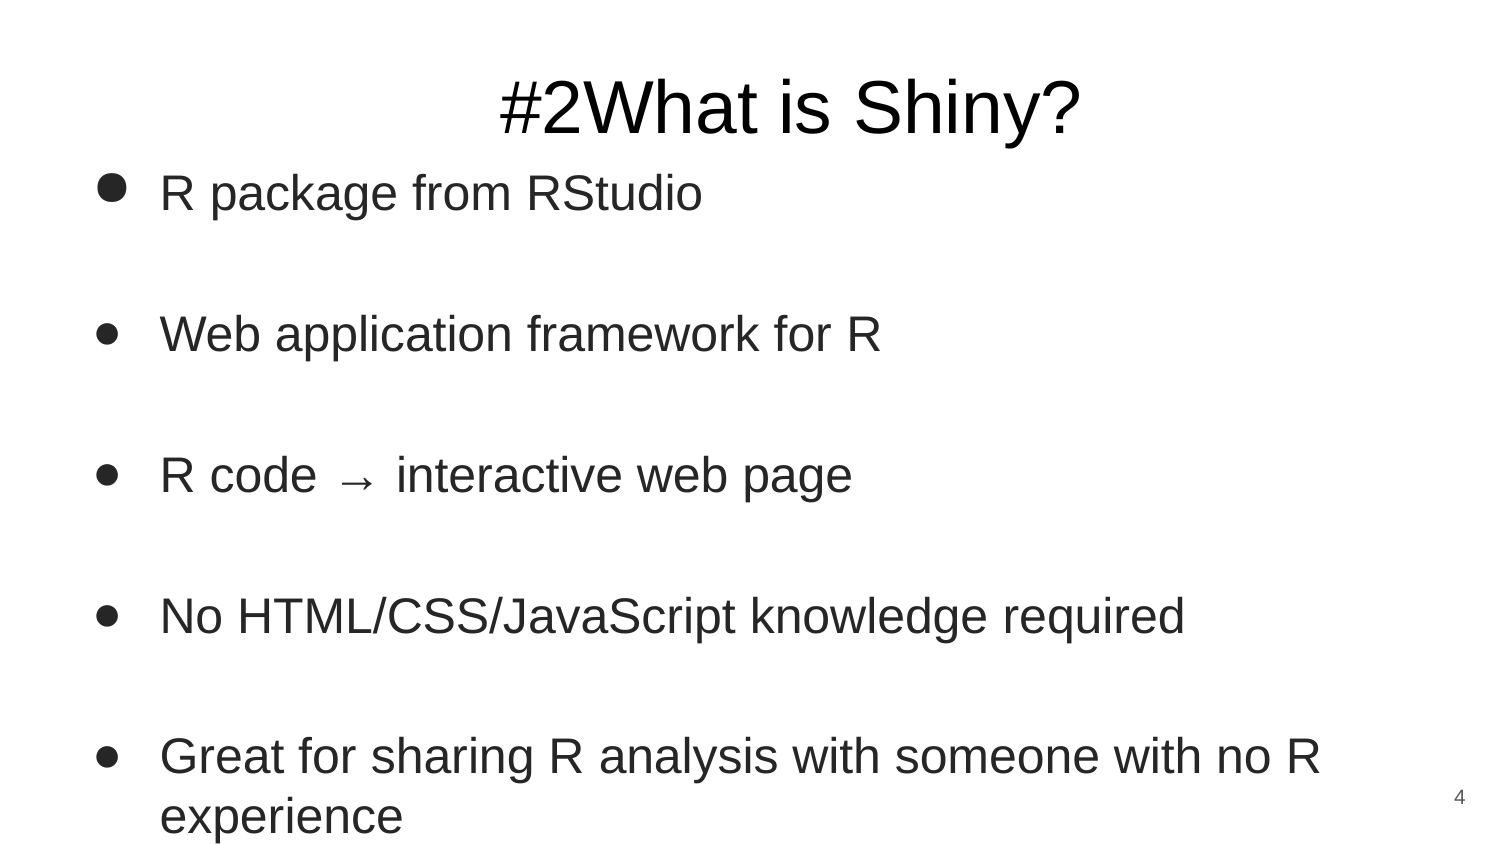

# #2What is Shiny?
R package from RStudio
Web application framework for R
R code → interactive web page
No HTML/CSS/JavaScript knowledge required
Great for sharing R analysis with someone with no R experience